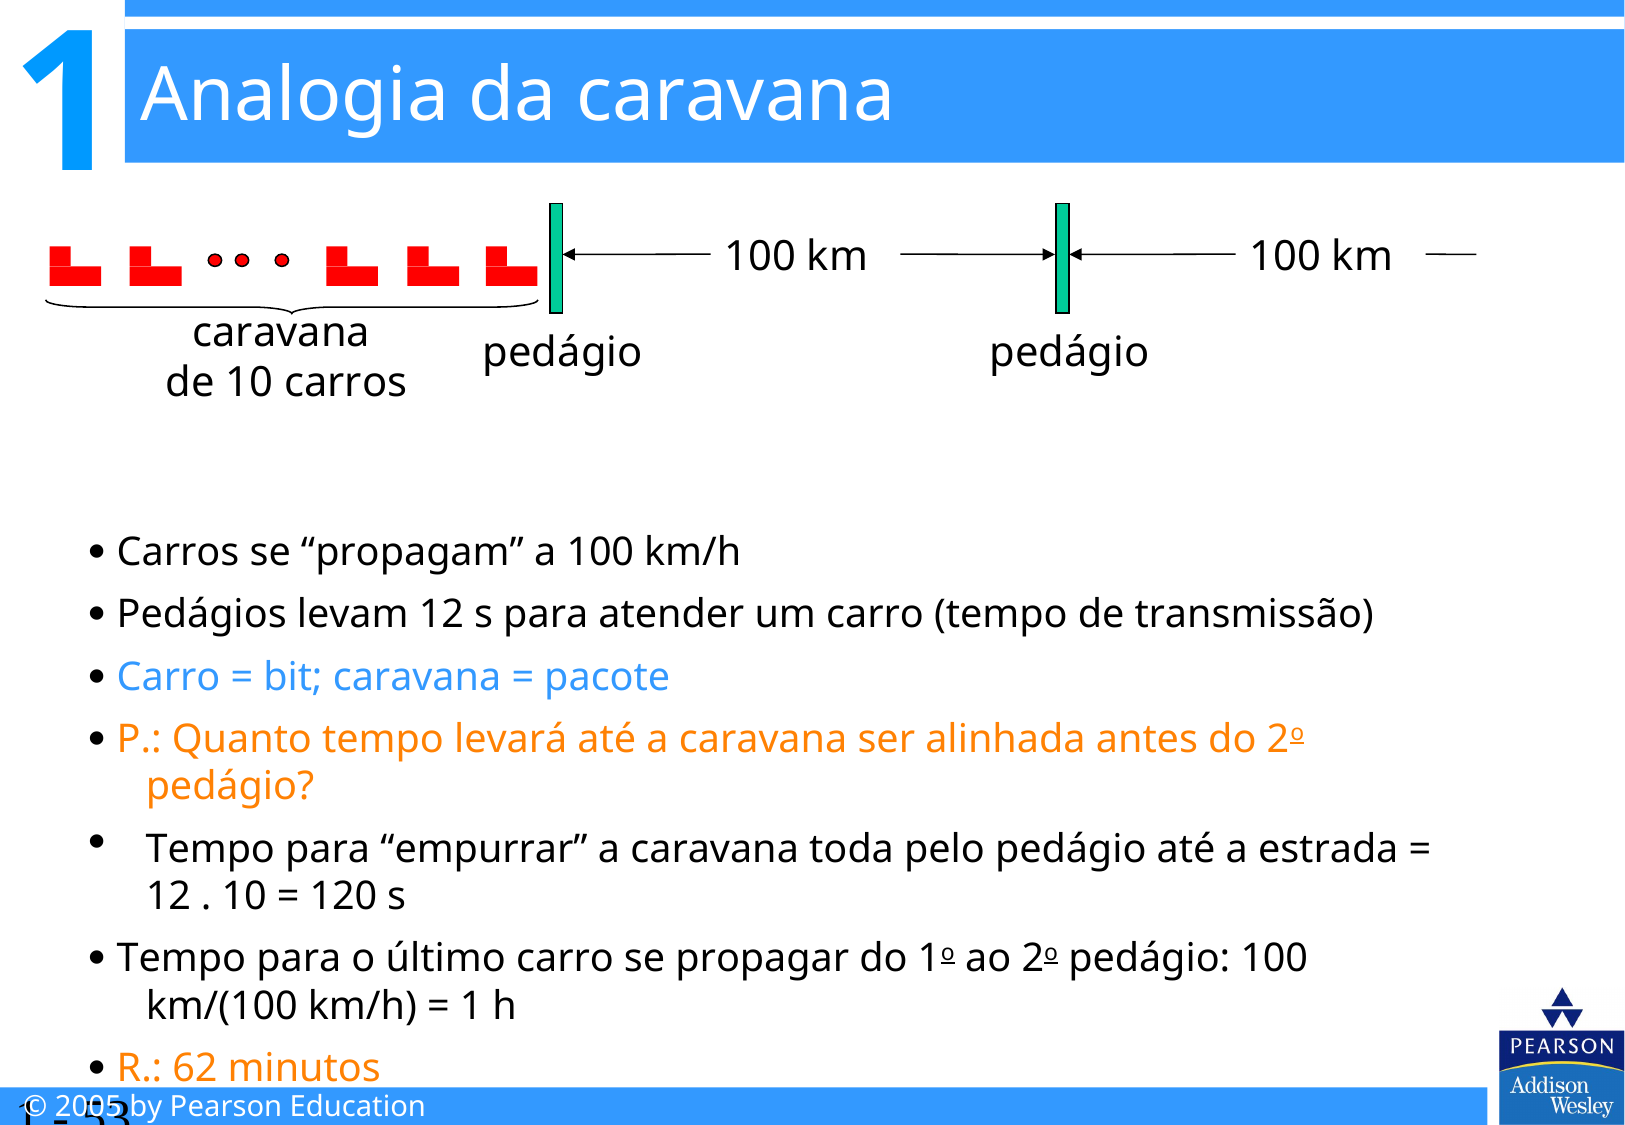

Analogia da caravana
pedágio
pedágio
100 km
100 km
caravana
de 10 carros
#  Carros se “propagam” a 100 km/h
 Pedágios levam 12 s para atender um carro (tempo de transmissão)
 Carro = bit; caravana = pacote
 P.: Quanto tempo levará até a caravana ser alinhada antes do 2o pedágio?
Tempo para “empurrar” a caravana toda pelo pedágio até a estrada =
	12 . 10 = 120 s
 Tempo para o último carro se propagar do 1o ao 2o pedágio: 100 km/(100 km/h) = 1 h
 R.: 62 minutos
53